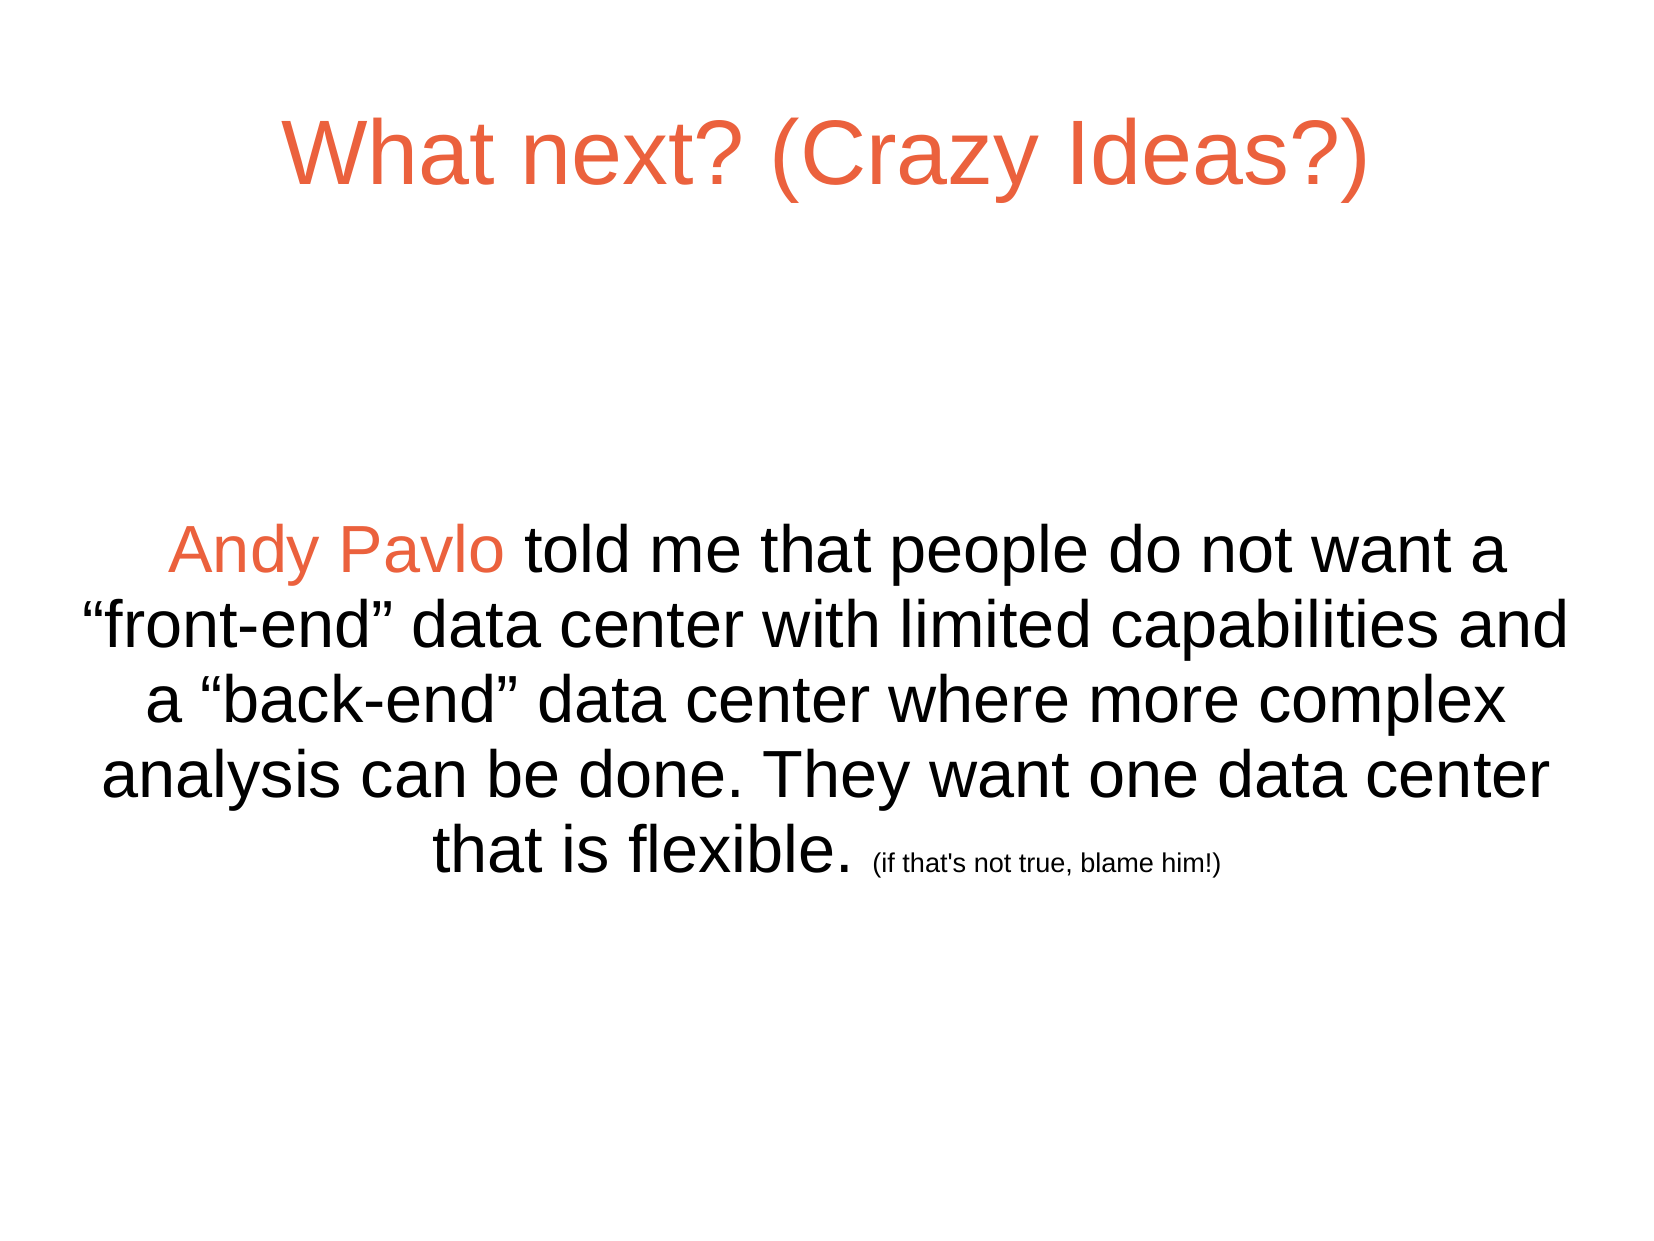

# What next? (Crazy Ideas?)
Andy Pavlo told me that people do not want a “front-end” data center with limited capabilities and a “back-end” data center where more complex analysis can be done. They want one data center that is flexible. (if that's not true, blame him!)